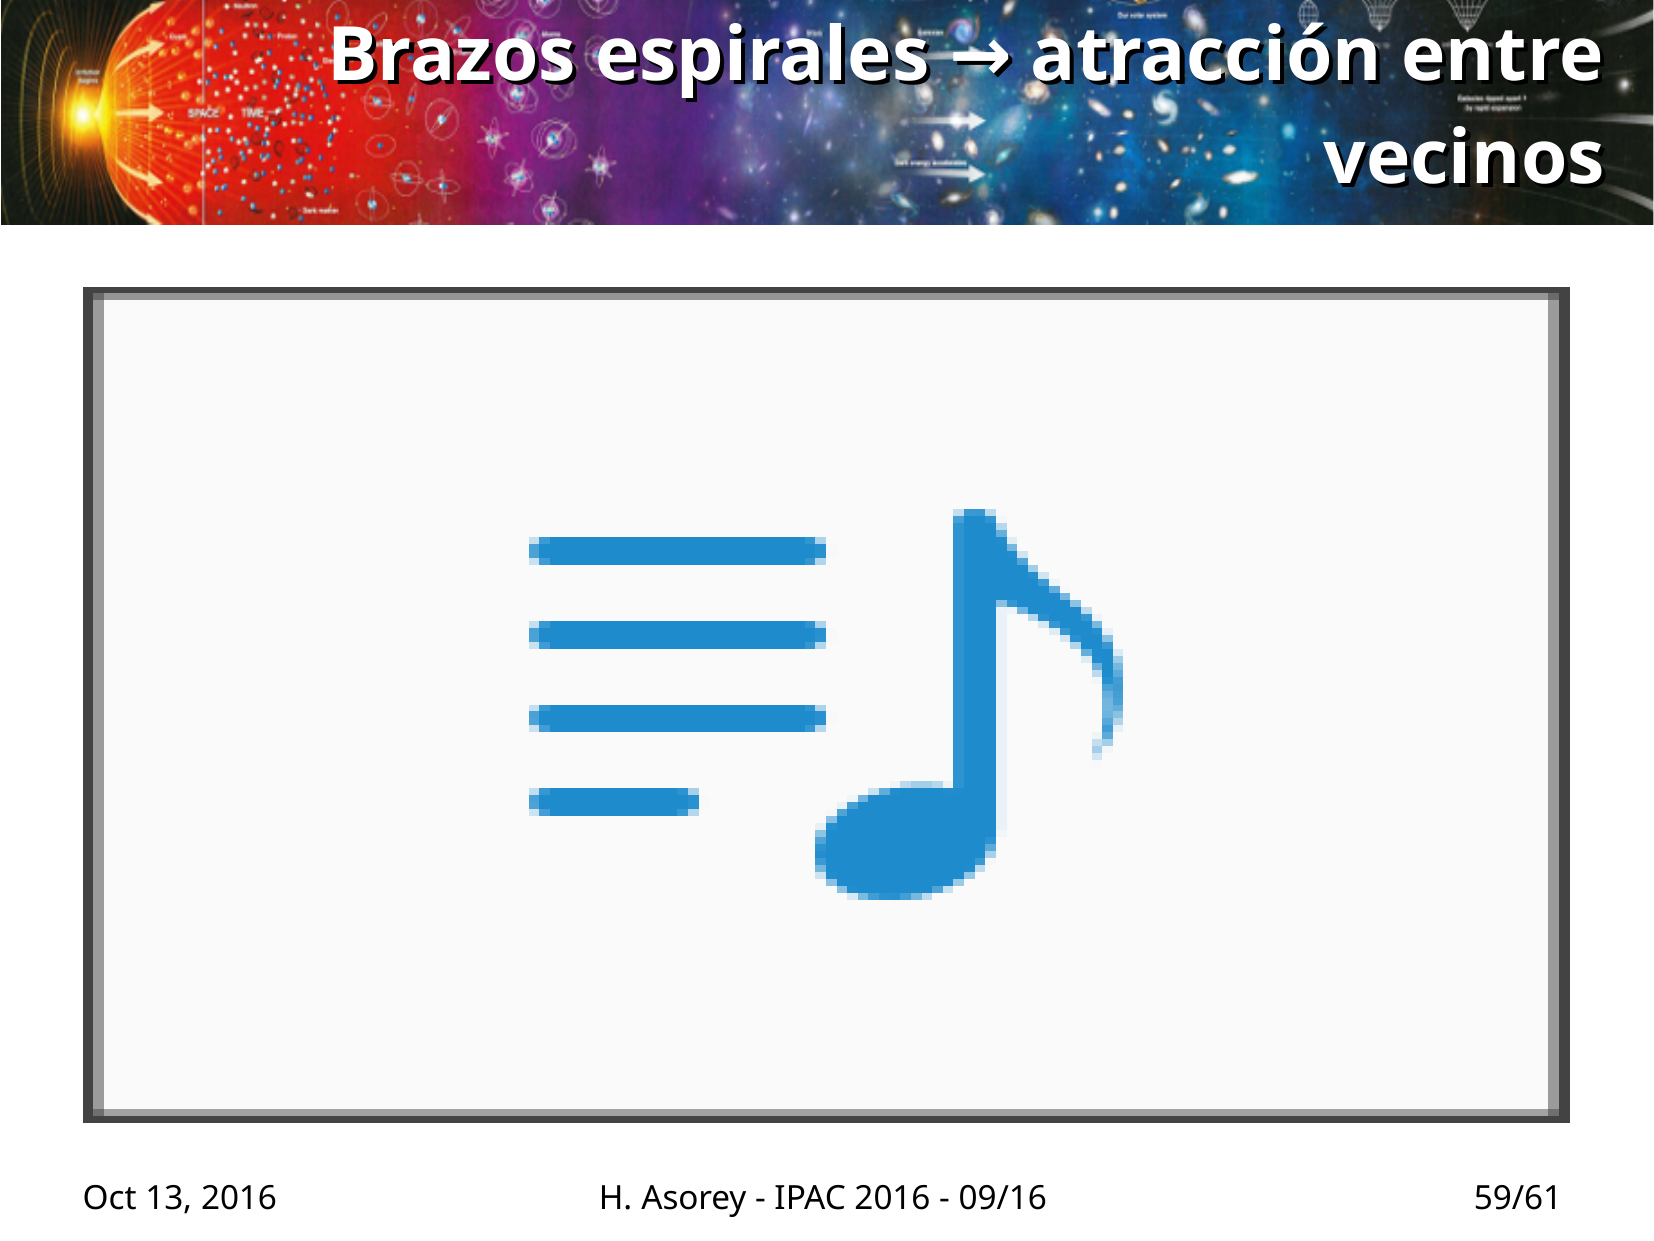

# Brazos espirales → atracción entre vecinos
Oct 13, 2016
H. Asorey - IPAC 2016 - 09/16
59